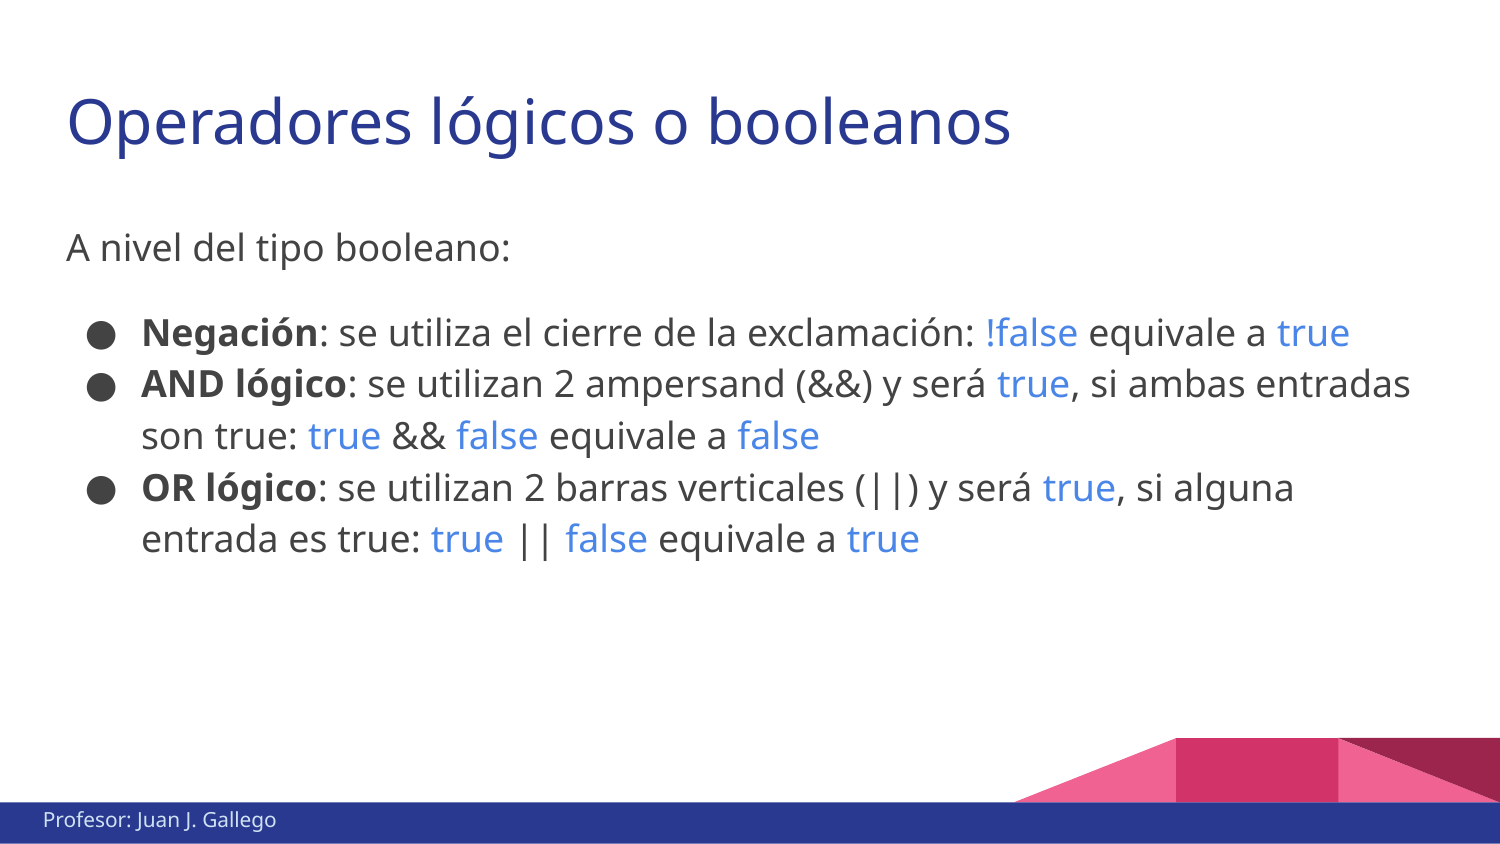

# Operadores lógicos o booleanos
A nivel del tipo booleano:
Negación: se utiliza el cierre de la exclamación: !false equivale a true
AND lógico: se utilizan 2 ampersand (&&) y será true, si ambas entradas son true: true && false equivale a false
OR lógico: se utilizan 2 barras verticales (||) y será true, si alguna entrada es true: true || false equivale a true